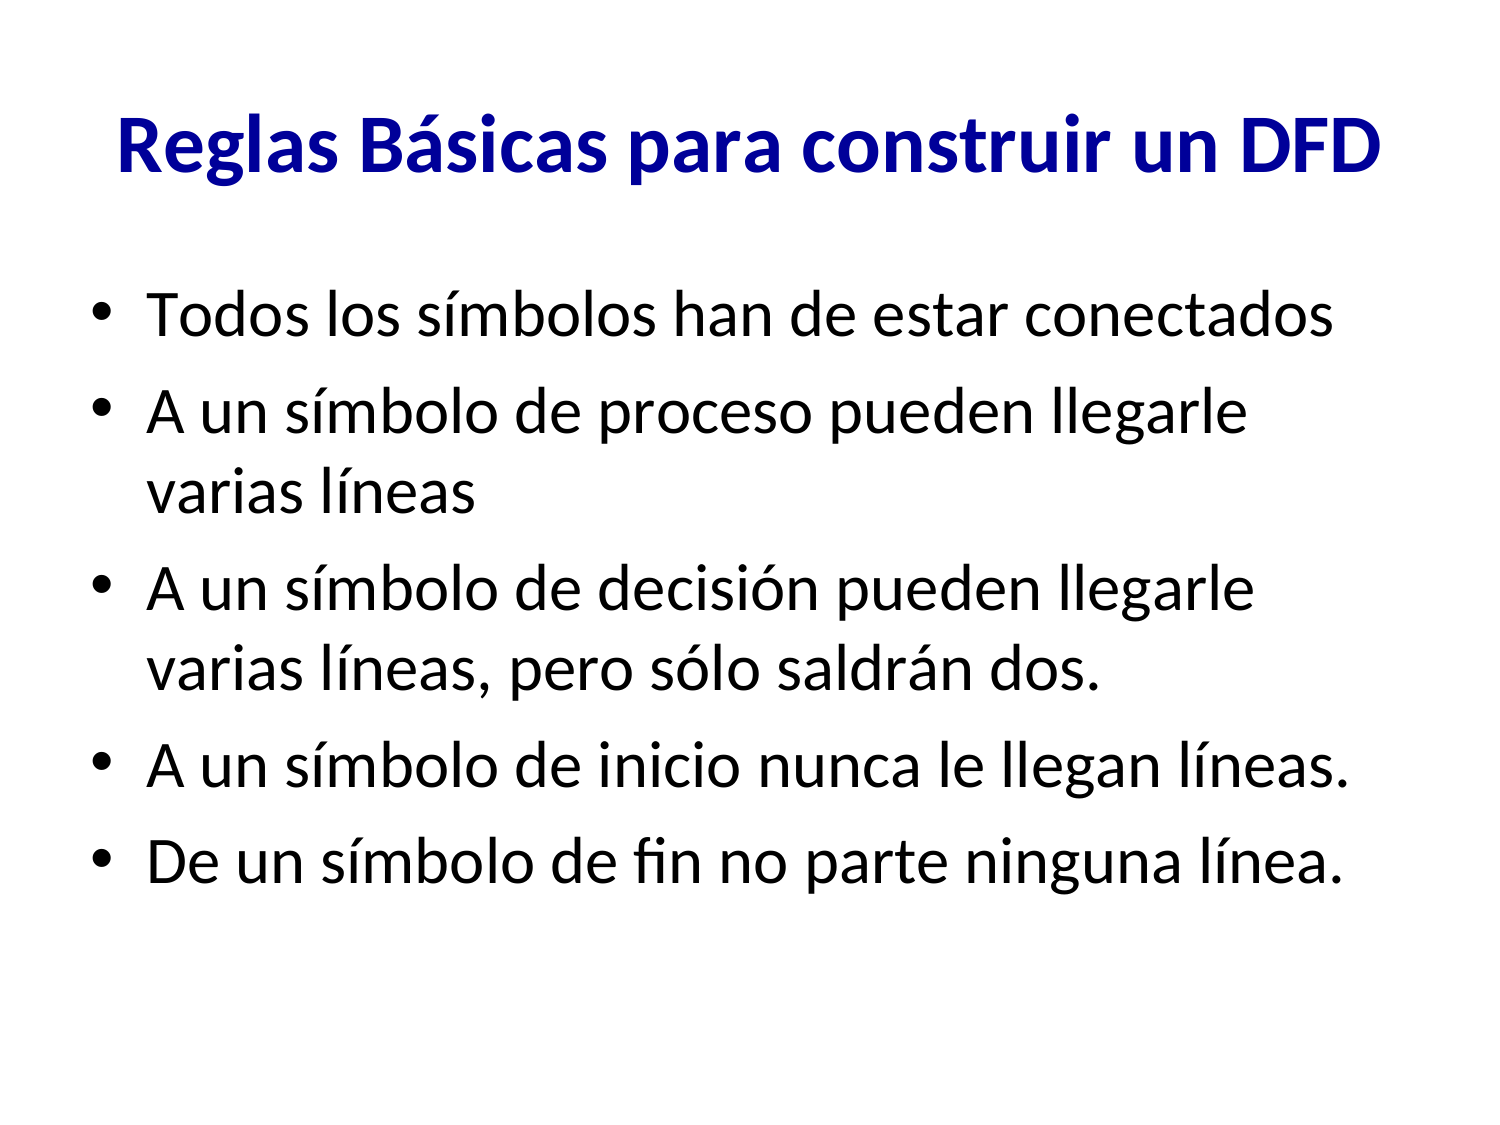

# Reglas Básicas para construir un DFD
Todos los símbolos han de estar conectados
A un símbolo de proceso pueden llegarle varias líneas
A un símbolo de decisión pueden llegarle varias líneas, pero sólo saldrán dos.
A un símbolo de inicio nunca le llegan líneas.
De un símbolo de fin no parte ninguna línea.